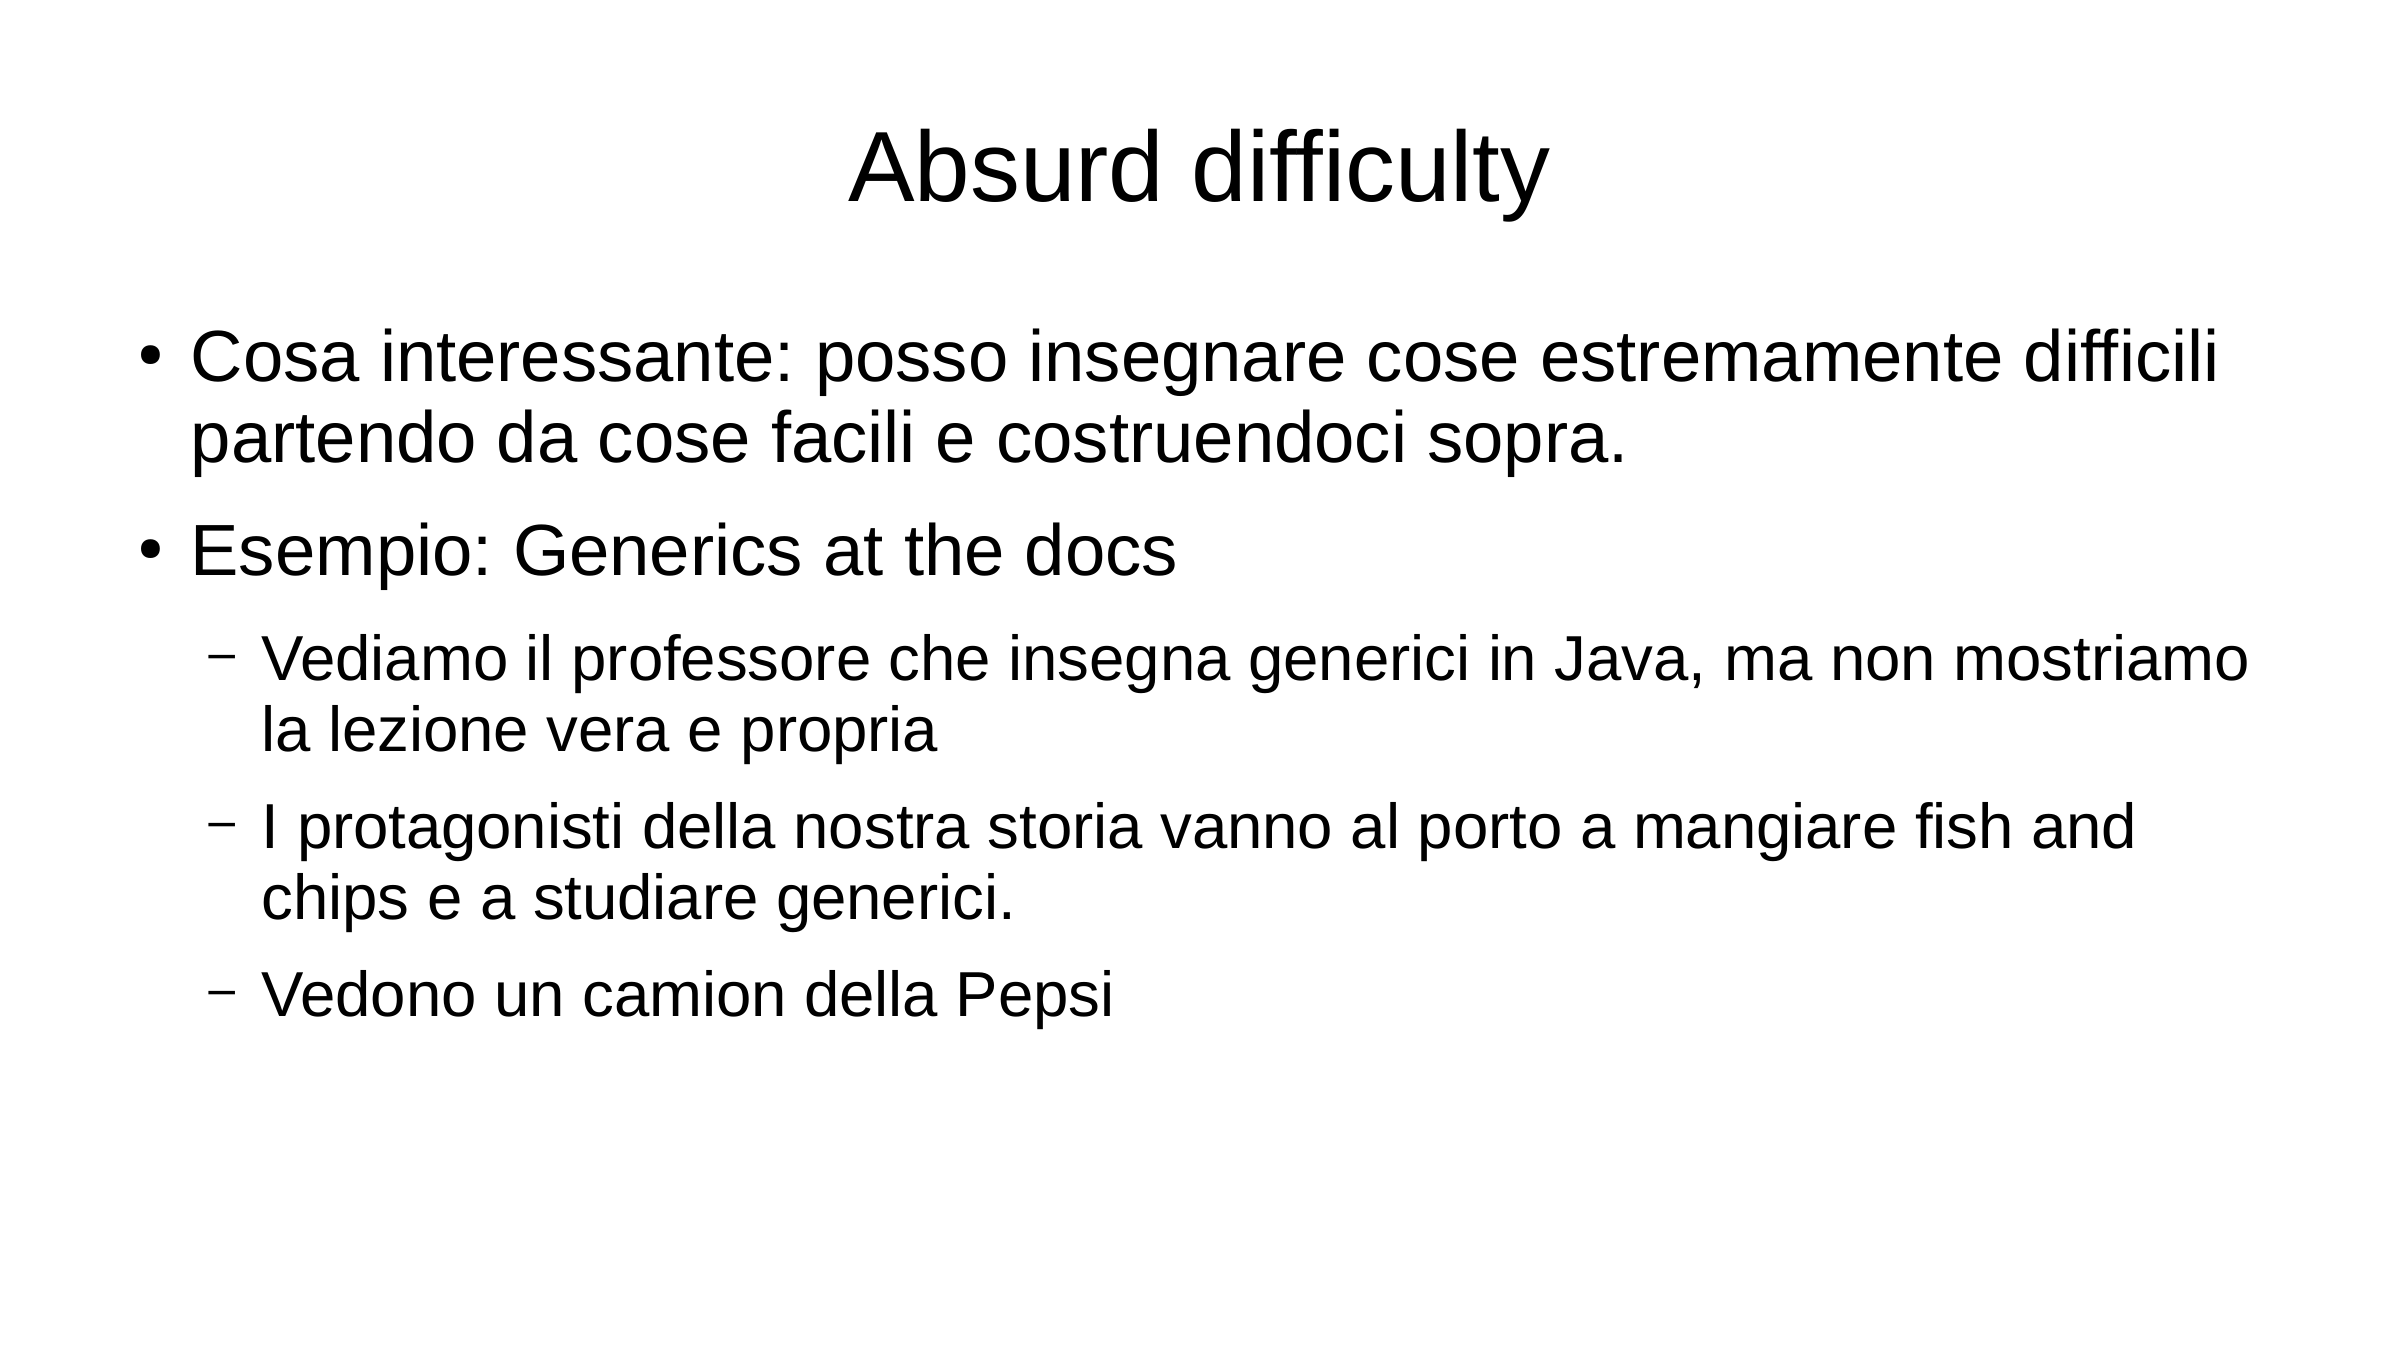

# Absurd difficulty
Cosa interessante: posso insegnare cose estremamente difficili partendo da cose facili e costruendoci sopra.
Esempio: Generics at the docs
Vediamo il professore che insegna generici in Java, ma non mostriamo la lezione vera e propria
I protagonisti della nostra storia vanno al porto a mangiare fish and chips e a studiare generici.
Vedono un camion della Pepsi